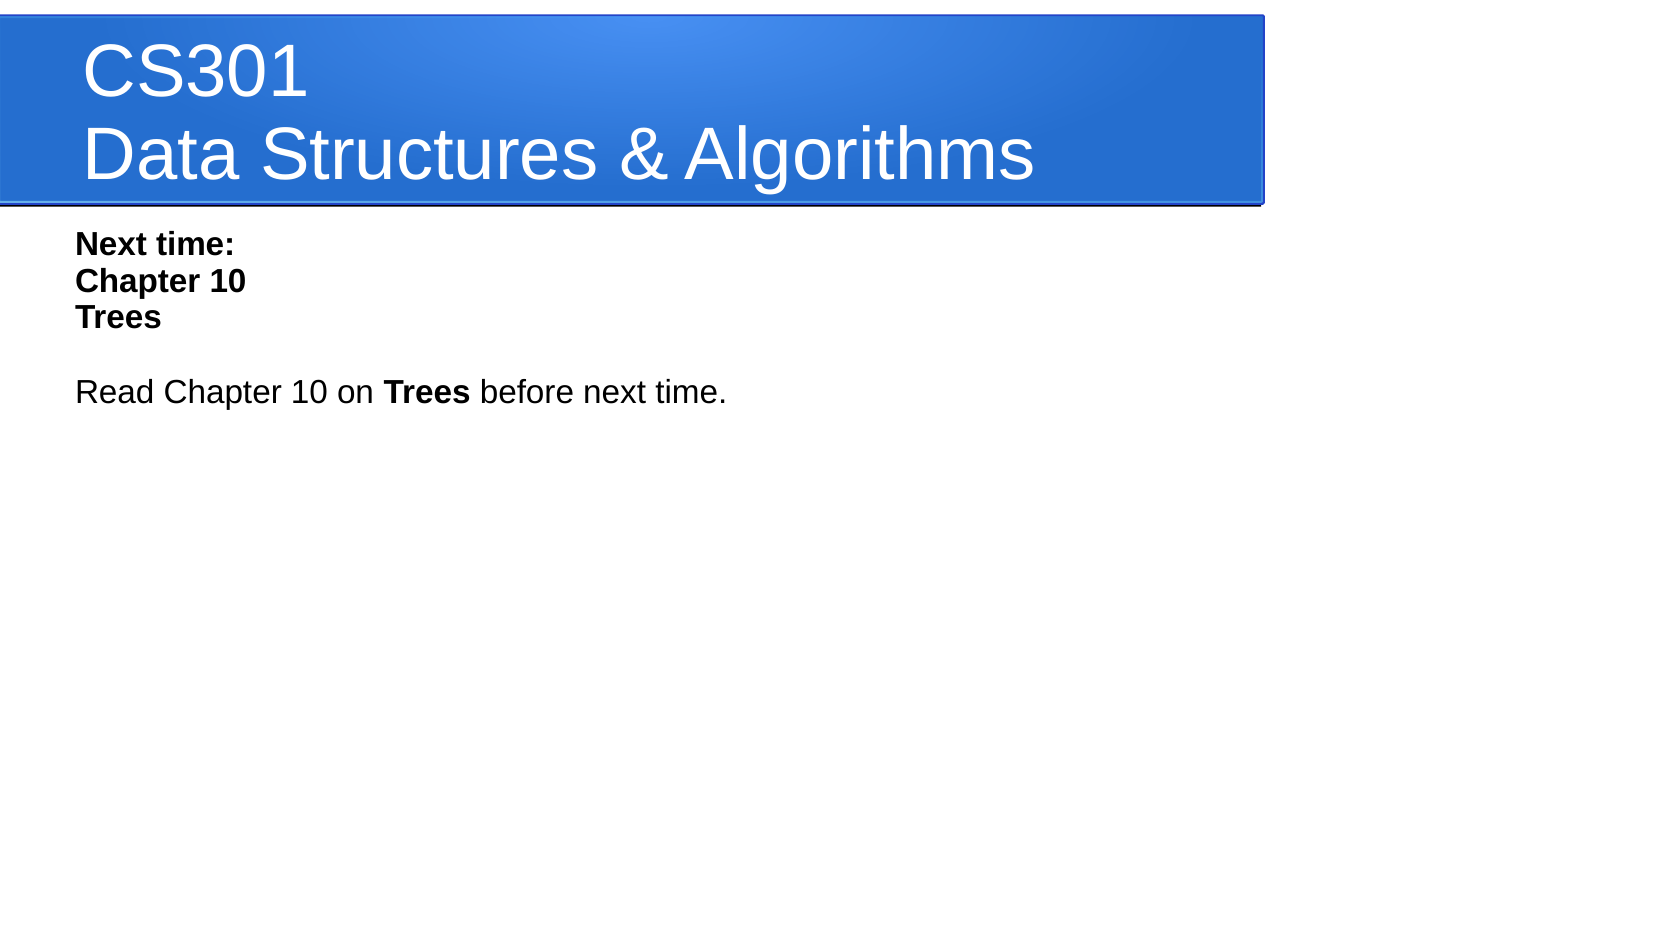

# CS301 Data Structures & Algorithms
Next time:
Chapter 10
Trees
Read Chapter 10 on Trees before next time.